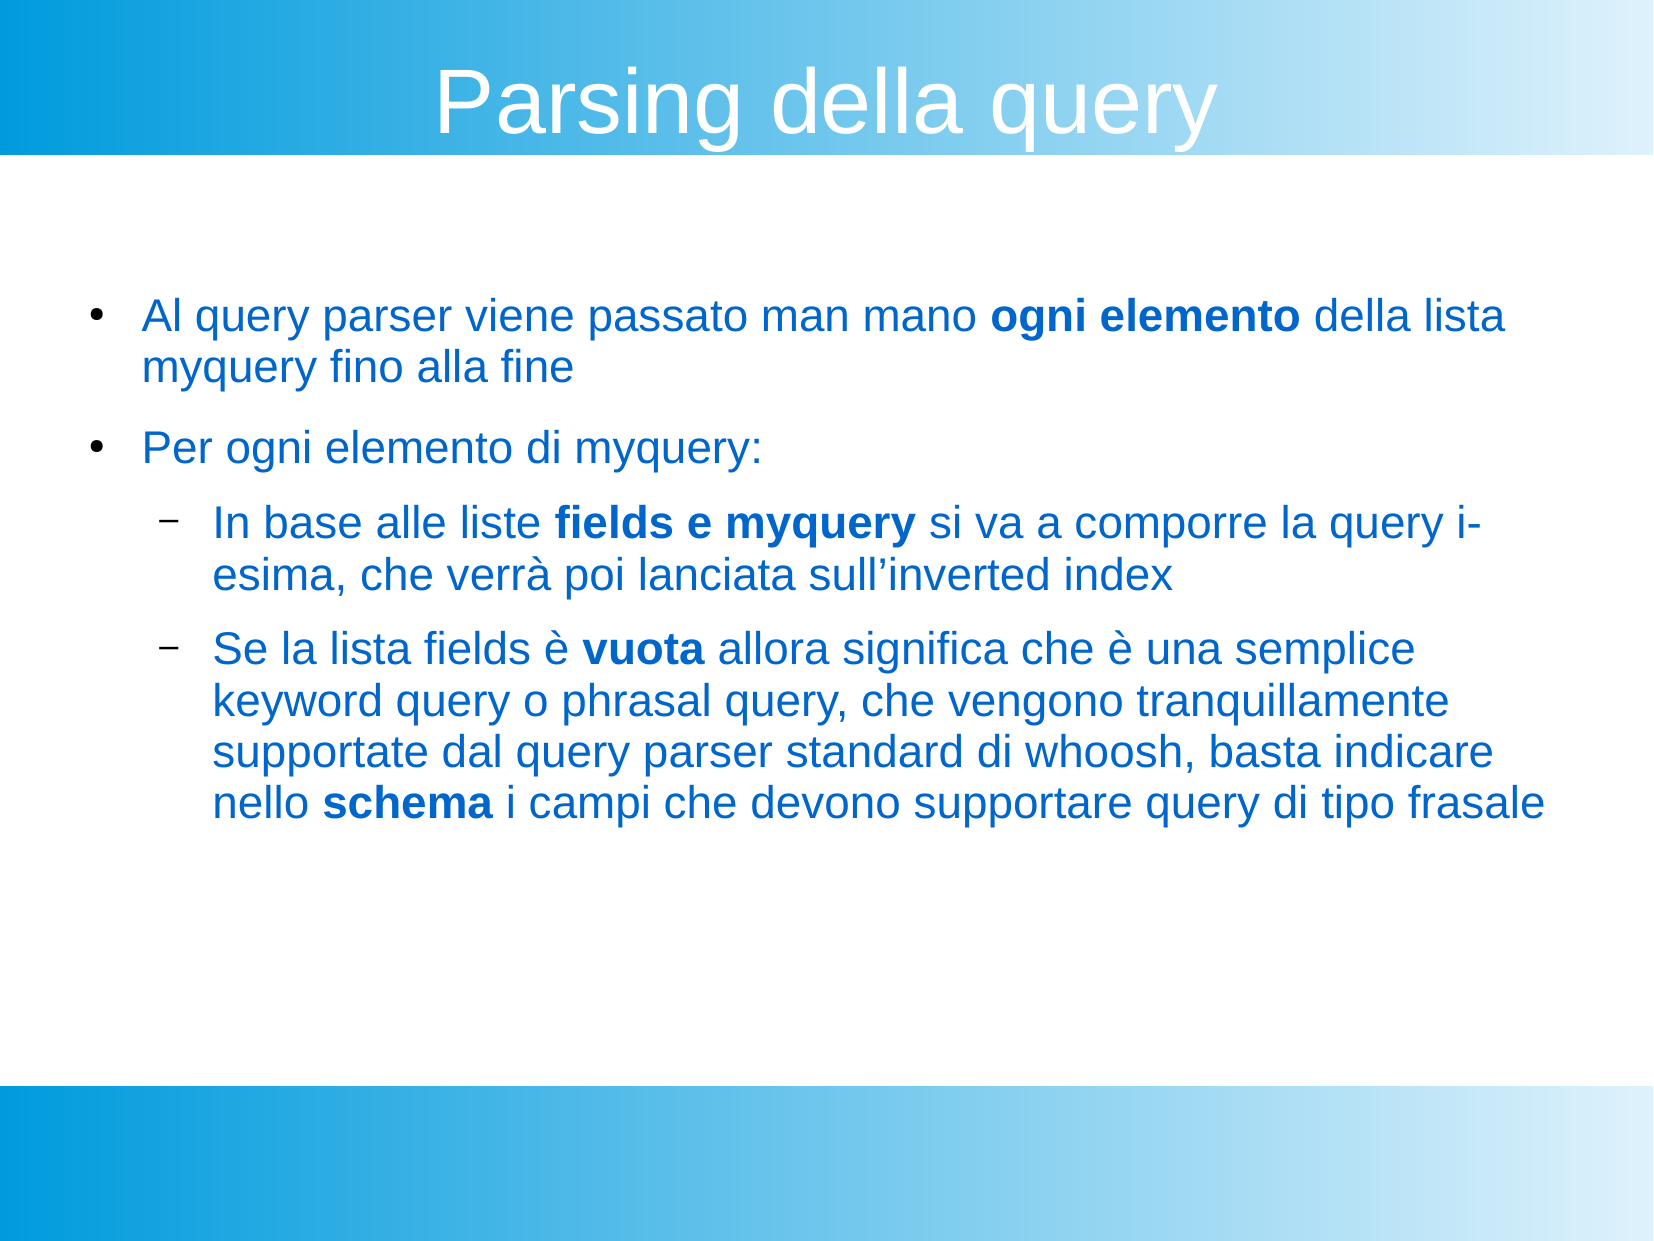

# Parsing della query
Al query parser viene passato man mano ogni elemento della lista myquery fino alla fine
Per ogni elemento di myquery:
In base alle liste fields e myquery si va a comporre la query i-esima, che verrà poi lanciata sull’inverted index
Se la lista fields è vuota allora significa che è una semplice keyword query o phrasal query, che vengono tranquillamente supportate dal query parser standard di whoosh, basta indicare nello schema i campi che devono supportare query di tipo frasale